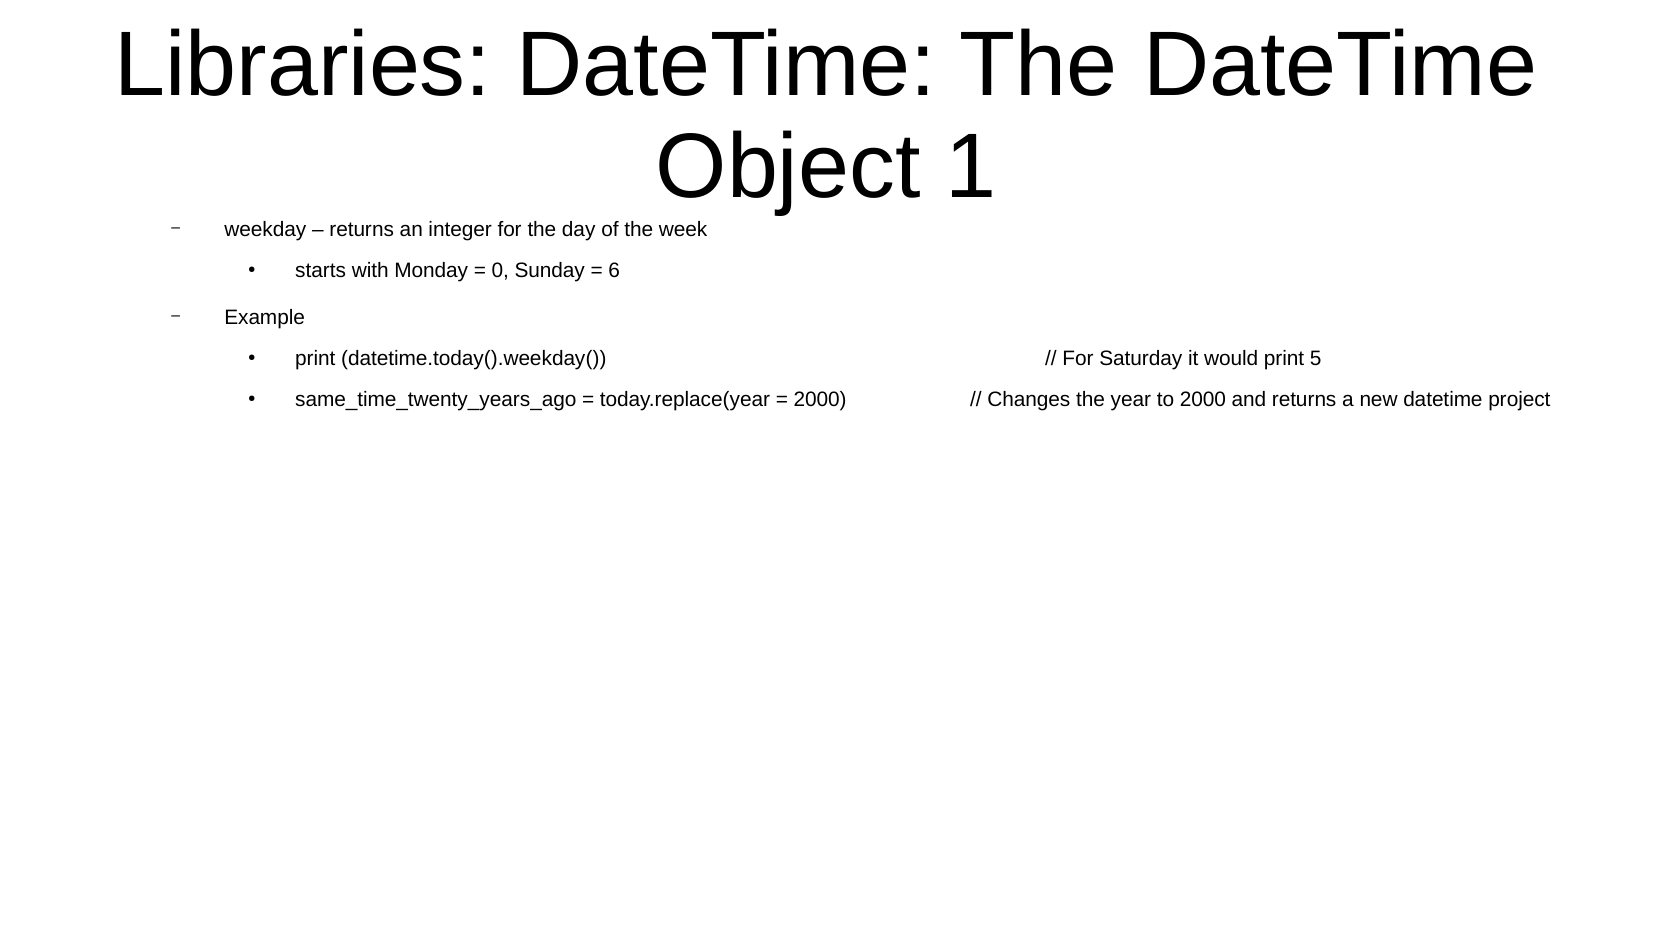

# Libraries: DateTime: The DateTime Object 1
weekday – returns an integer for the day of the week
starts with Monday = 0, Sunday = 6
Example
print (datetime.today().weekday())						// For Saturday it would print 5
same_time_twenty_years_ago = today.replace(year = 2000)		// Changes the year to 2000 and returns a new datetime project